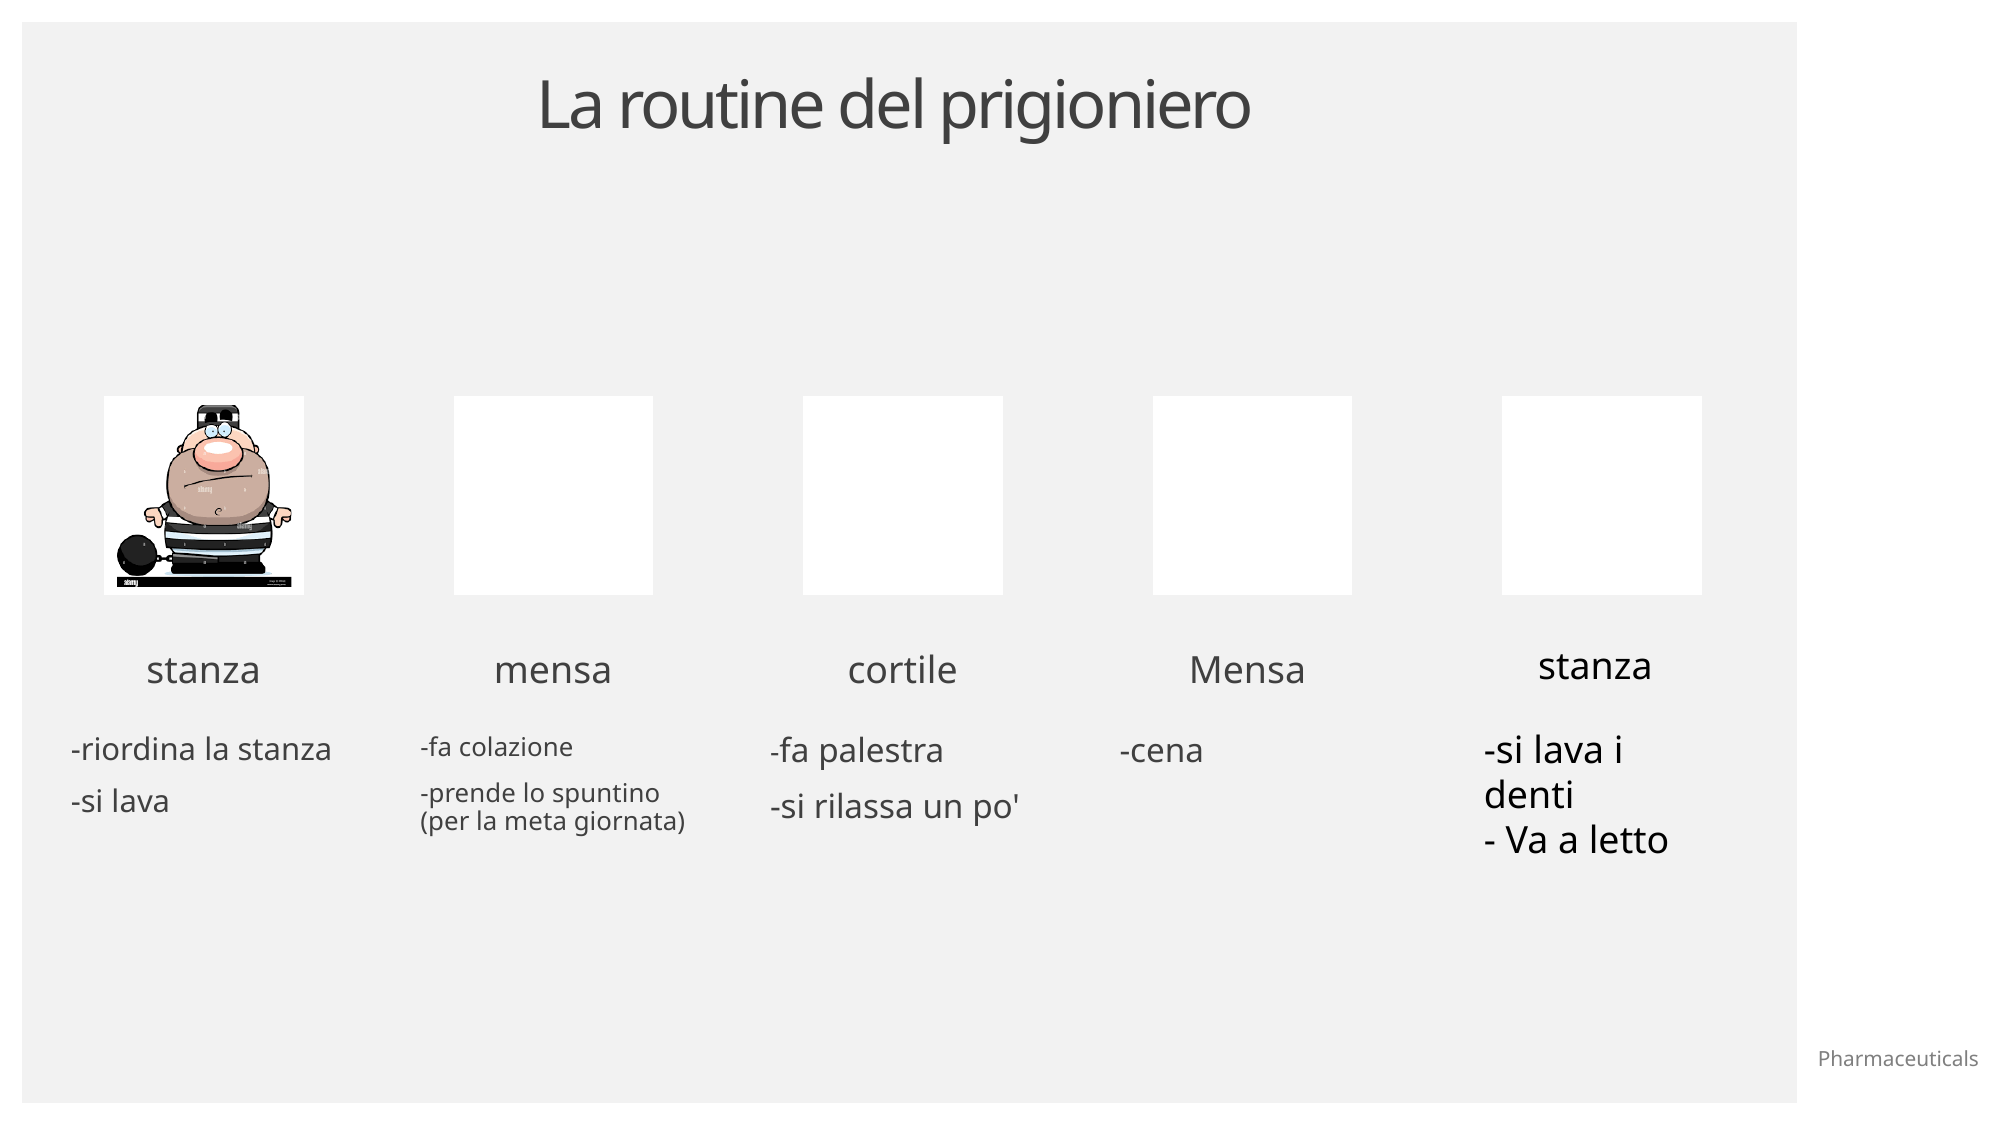

# La routine del prigioniero
stanza
stanza
mensa
cortile
Mensa
-si lava i denti
- Va a letto
-riordina la stanza
-si lava
-fa colazione
-prende lo spuntino (per la meta giornata)
-fa palestra
-si rilassa un po'
-cena